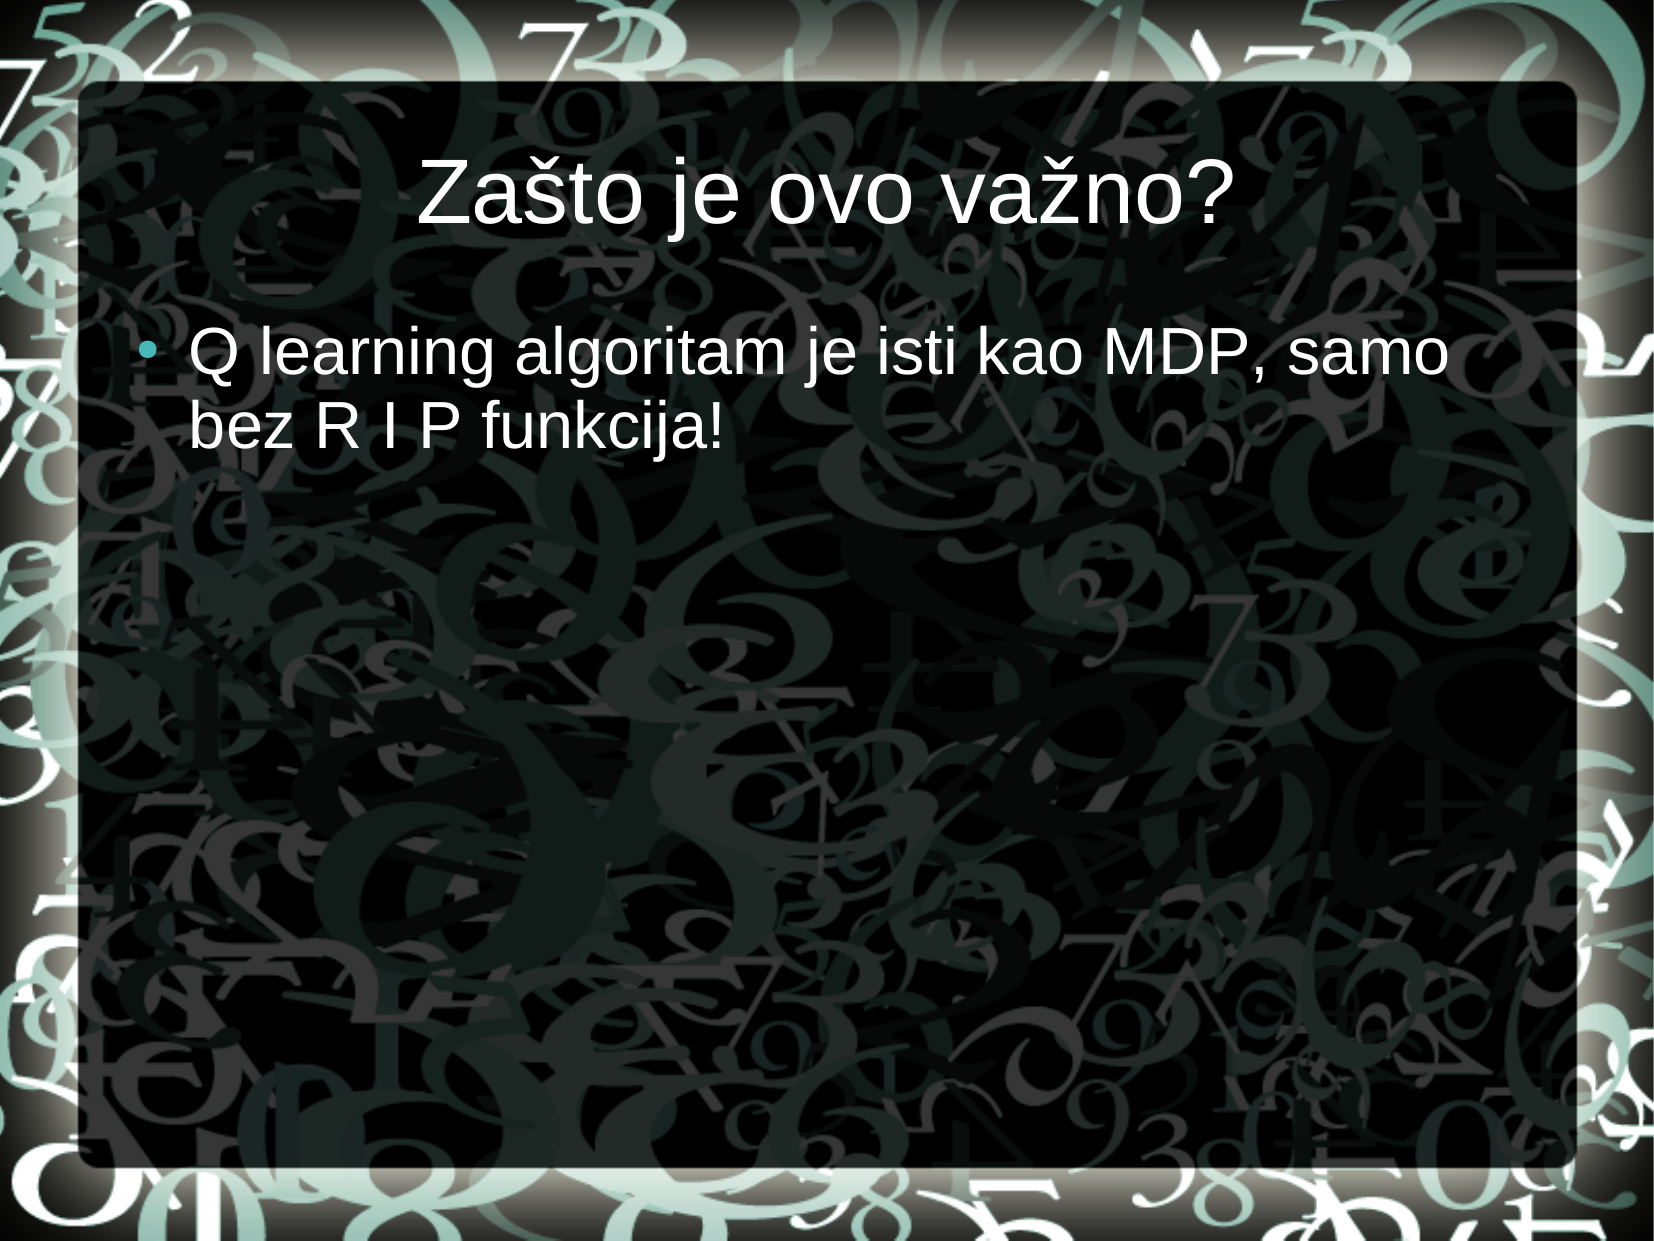

# Zašto je ovo važno?
Q learning algoritam je isti kao MDP, samo bez R I P funkcija!